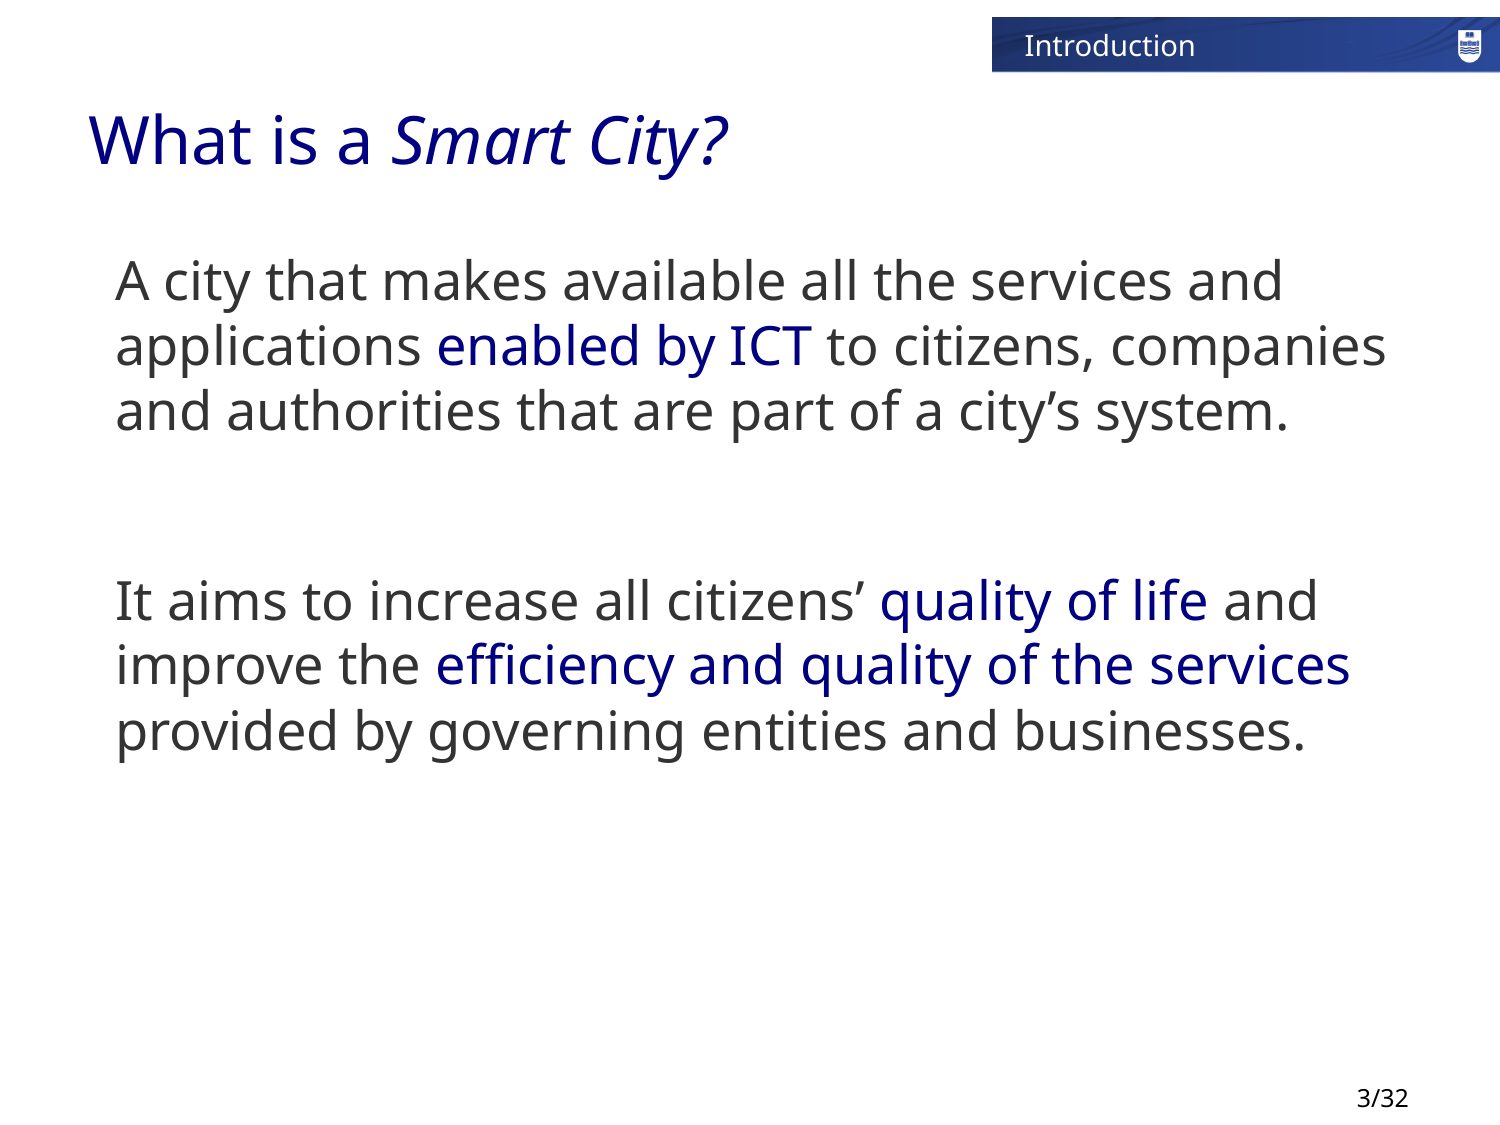

Introduction
# What is a Smart City?
A city that makes available all the services and applications enabled by ICT to citizens, companies and authorities that are part of a city’s system.
It aims to increase all citizens’ quality of life and improve the efficiency and quality of the services provided by governing entities and businesses.